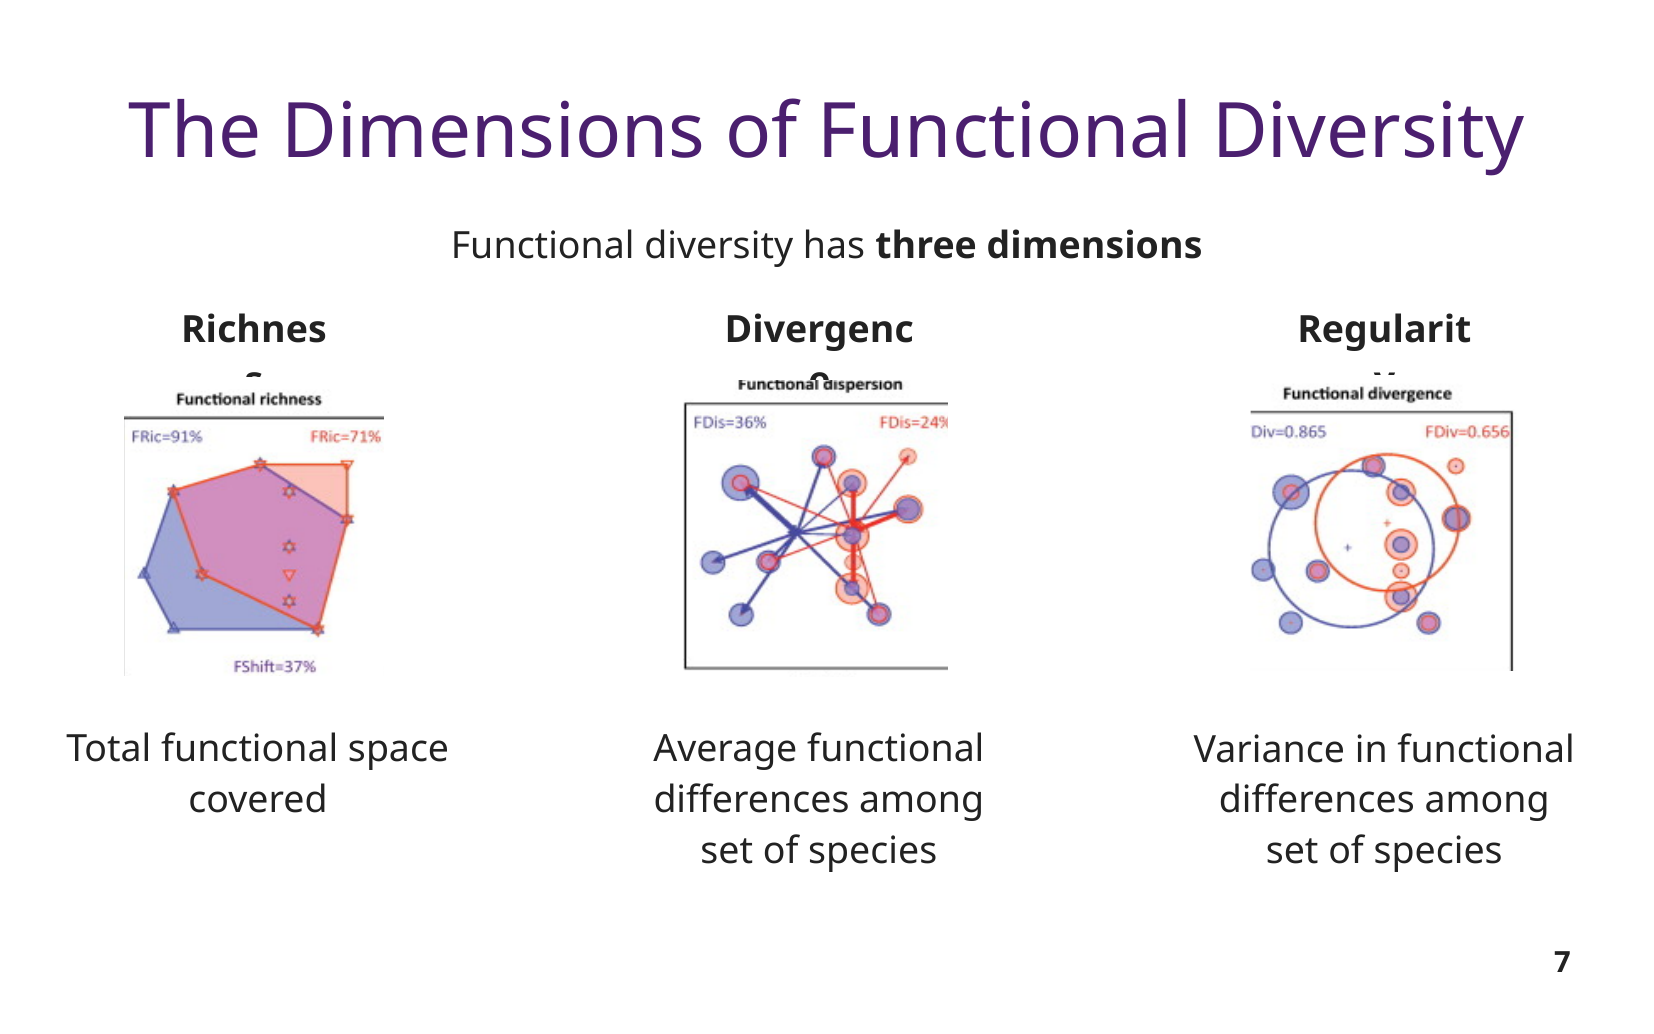

# The Dimensions of Functional Diversity
Functional diversity has three dimensions
Richness
Divergence
Regularity
Total functional space covered
Average functional differences among
set of species
Variance in functional differences among set of species
7